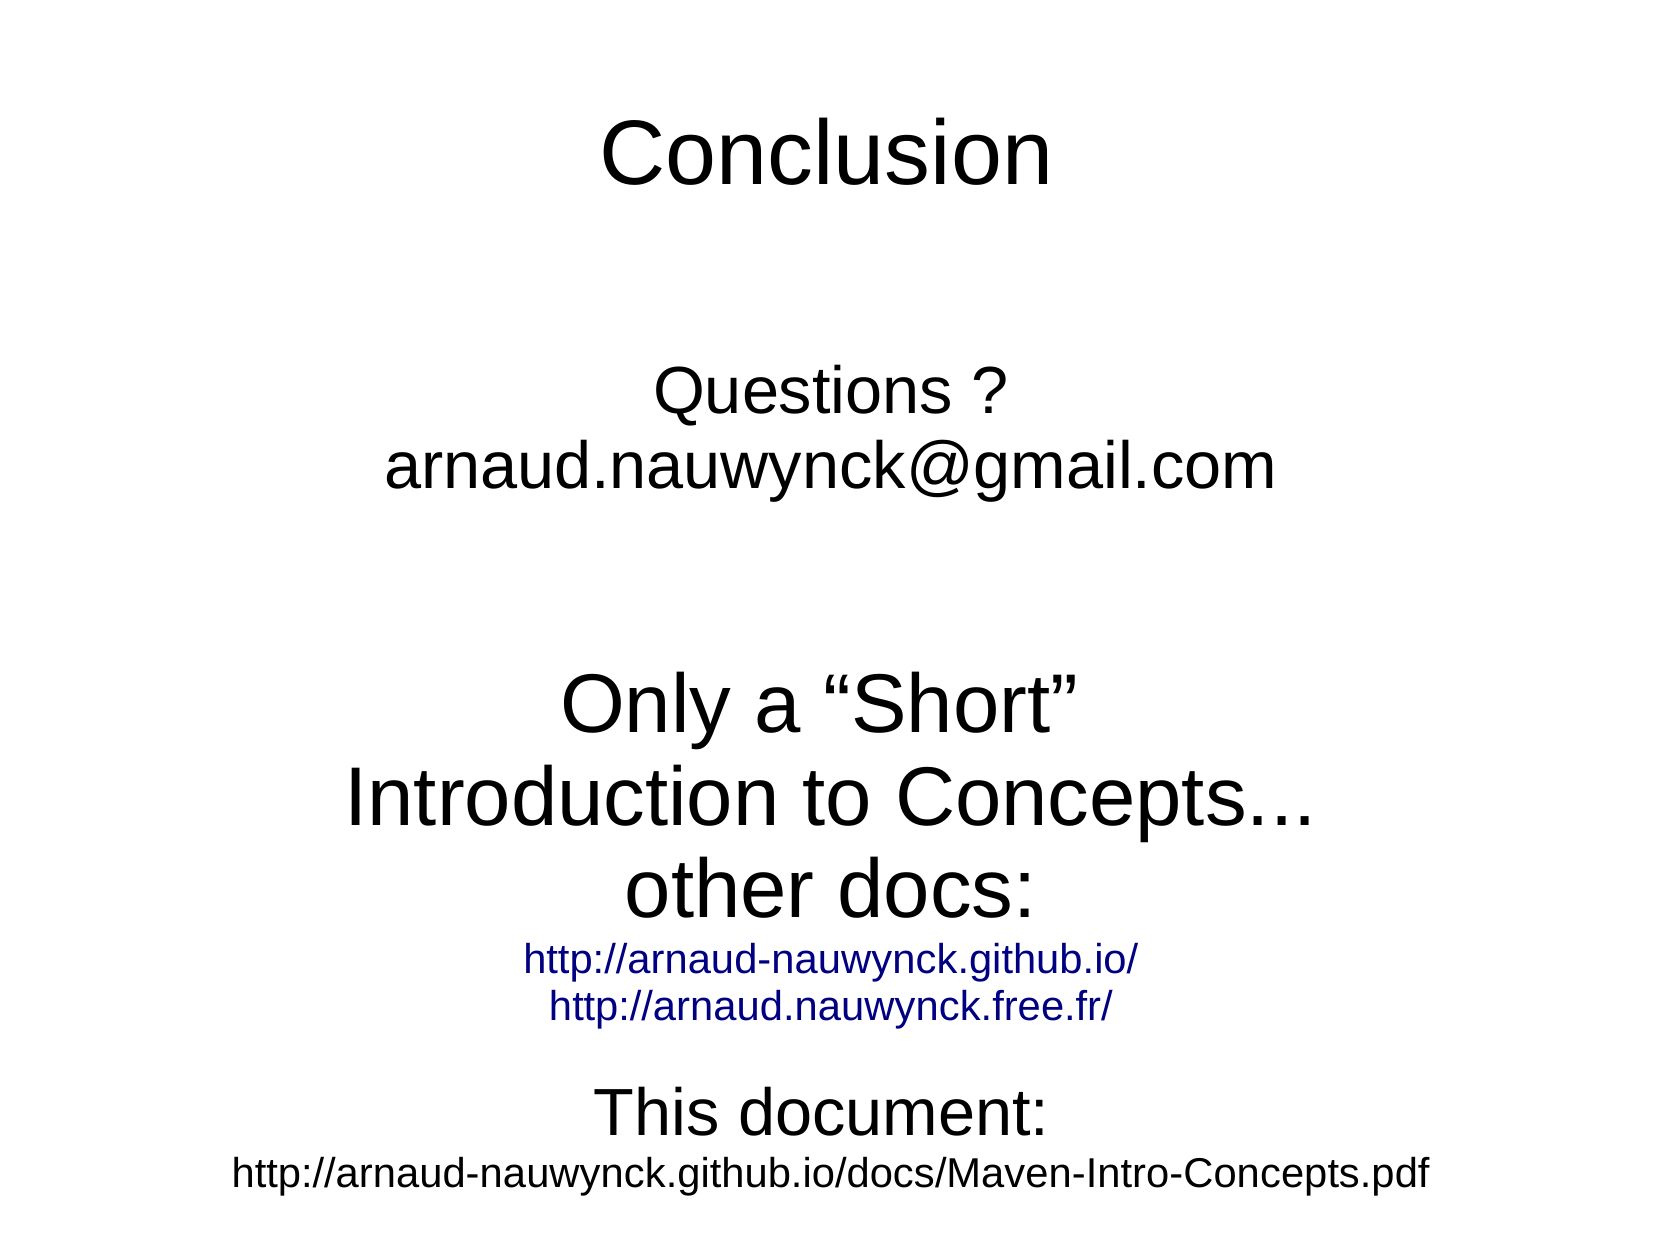

# Conclusion
Questions ?
arnaud.nauwynck@gmail.com
Only a “Short”
Introduction to Concepts...
other docs:
http://arnaud-nauwynck.github.io/
http://arnaud.nauwynck.free.fr/
This document:
http://arnaud-nauwynck.github.io/docs/Maven-Intro-Concepts.pdf